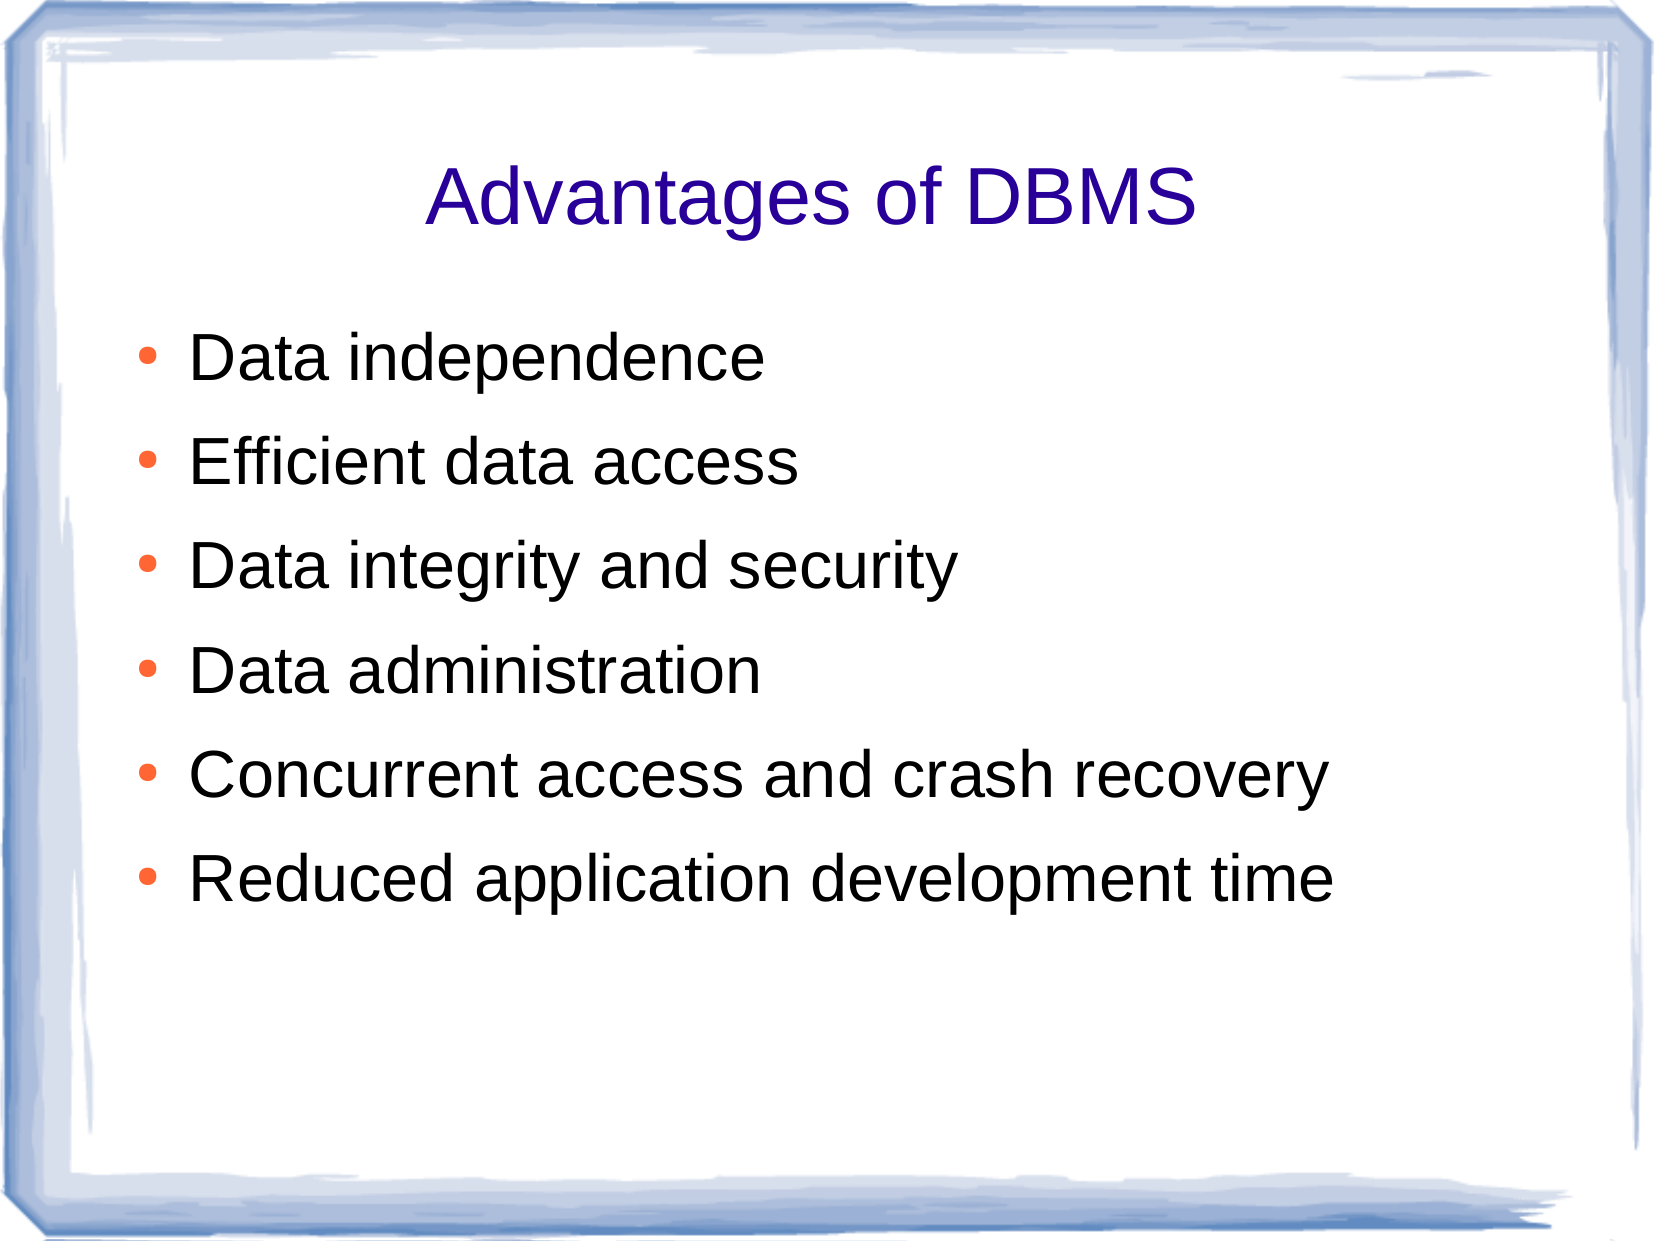

# Advantages of DBMS
Data independence
Efficient data access
Data integrity and security
Data administration
Concurrent access and crash recovery
Reduced application development time